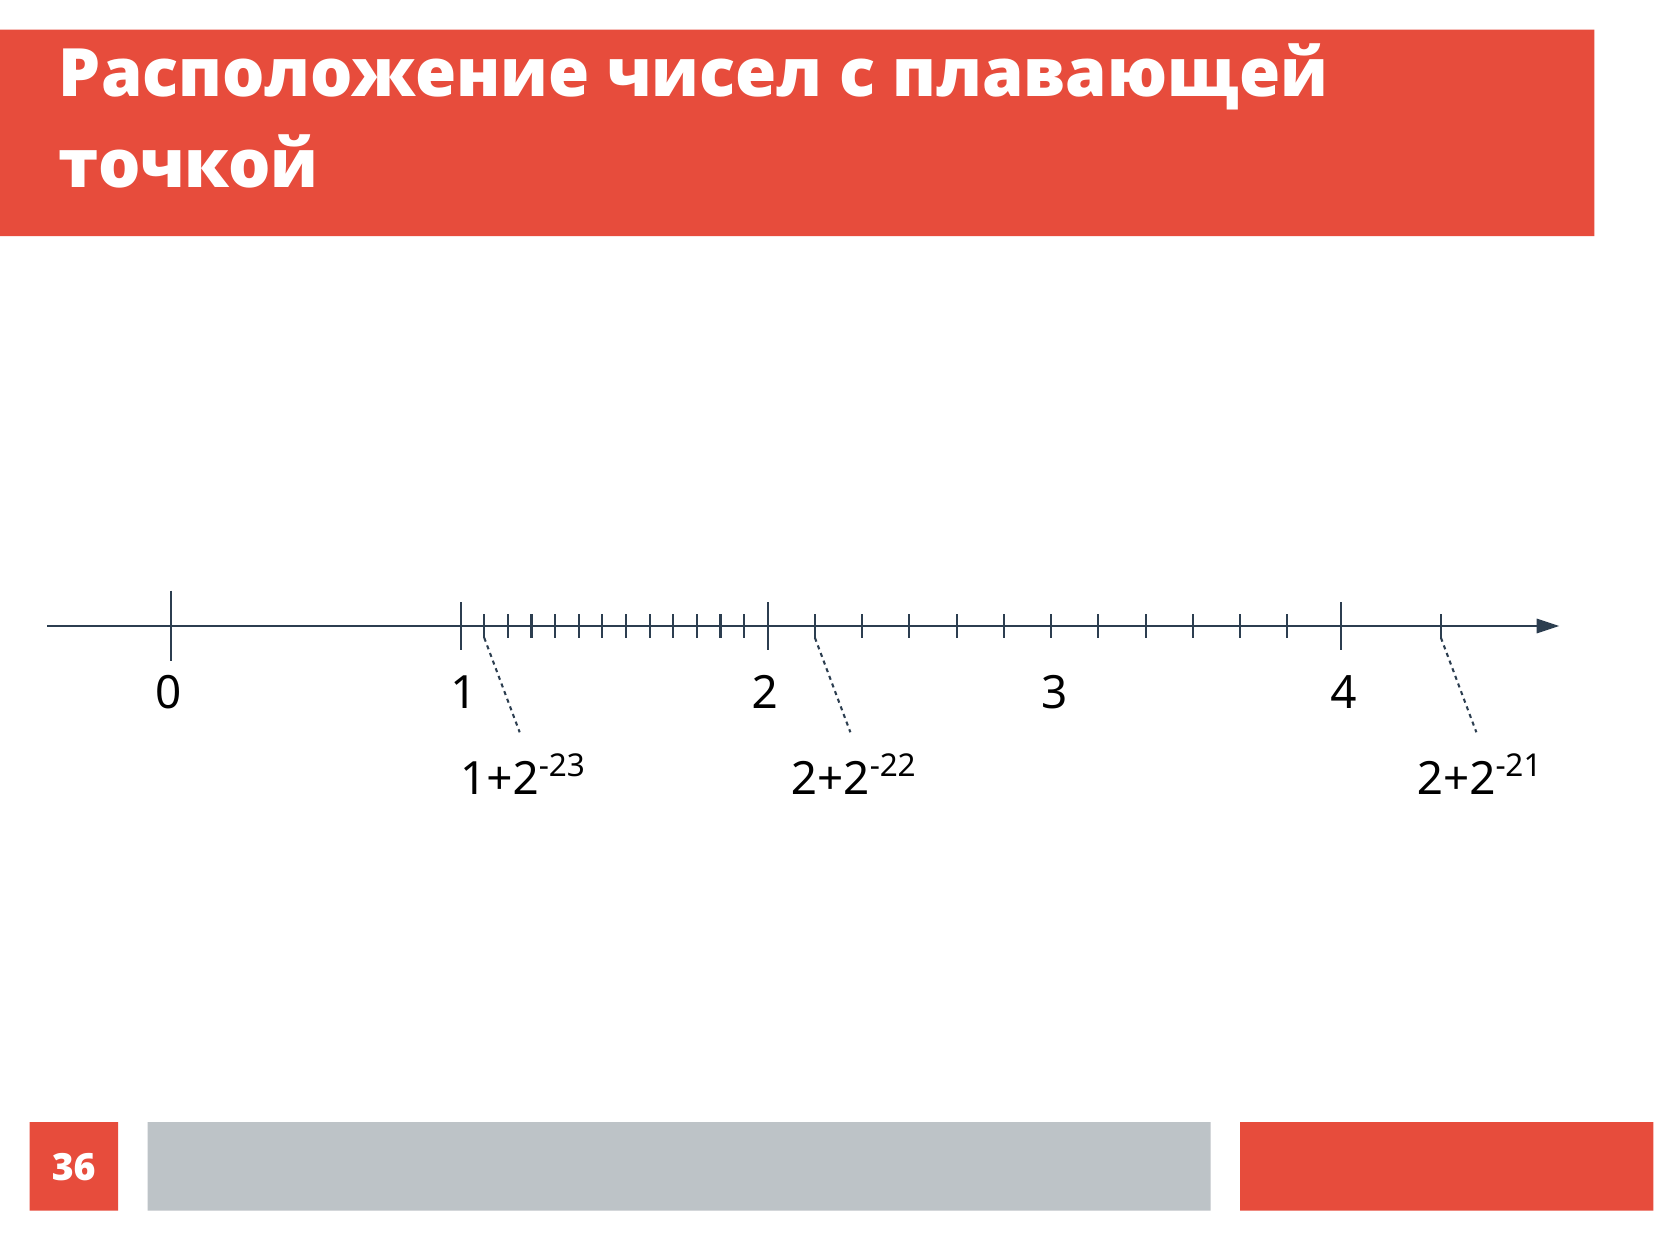

# Расположение чисел с плавающей точкой
0
1
2
3
4
1+2-23
2+2-22
2+2-21
36